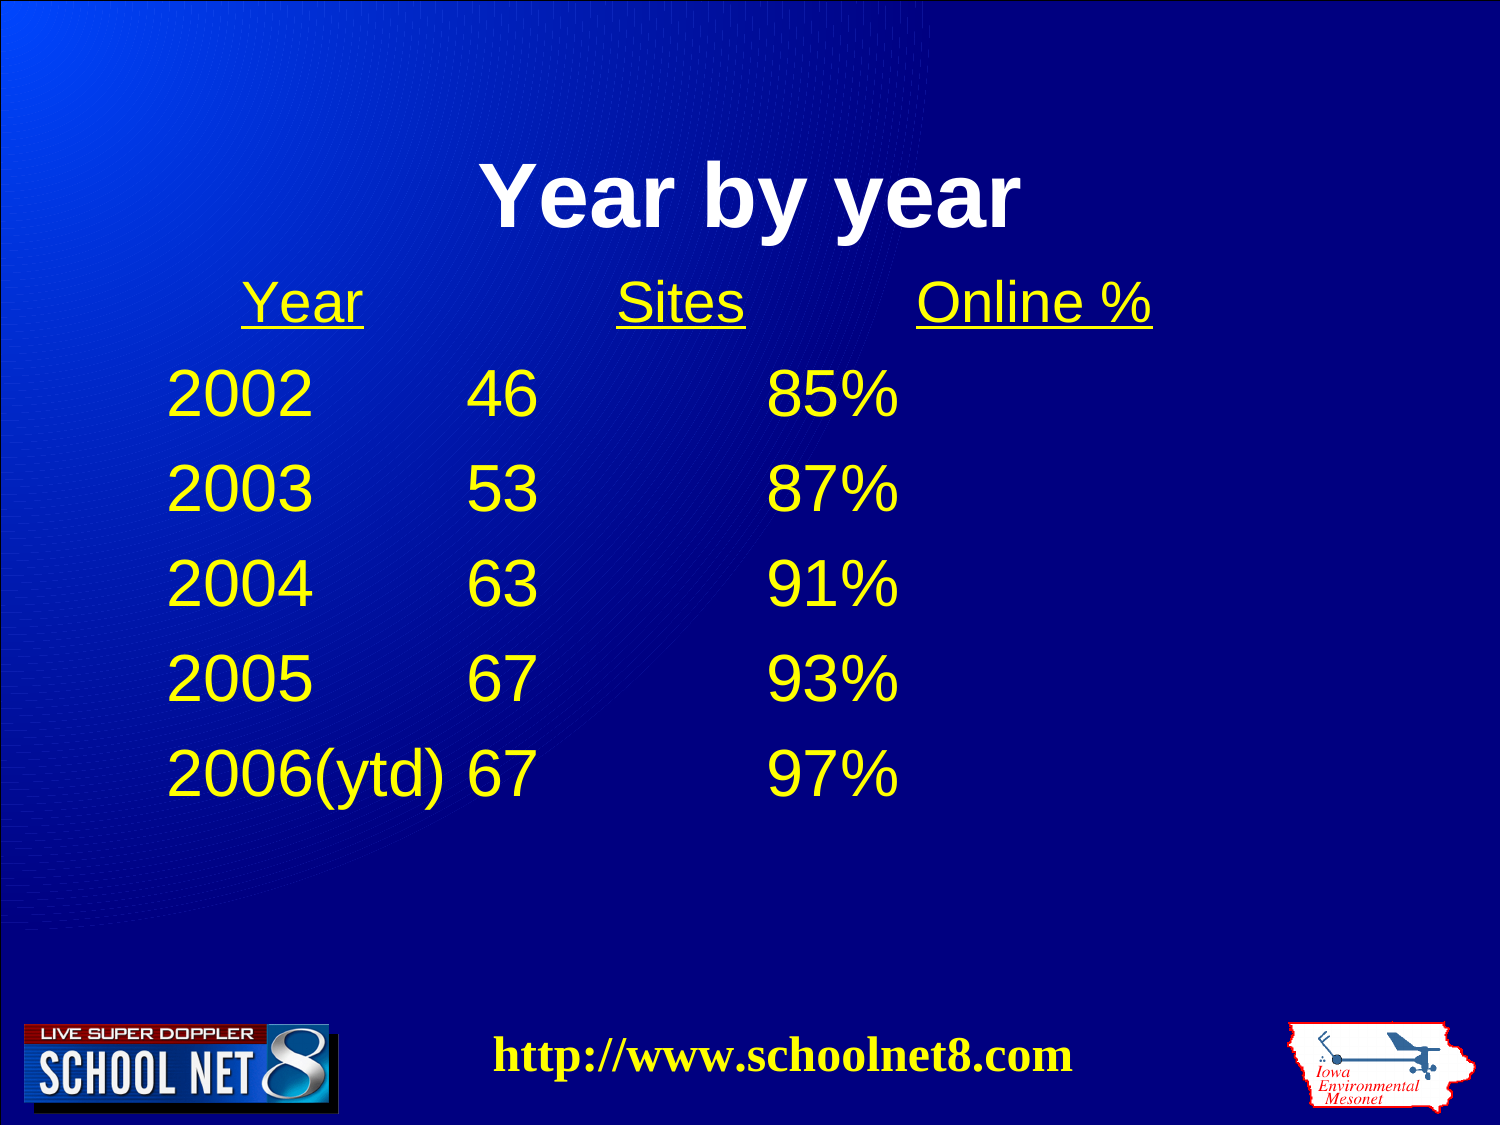

# Year by year
Year		Sites		Online %
2002		46		85%
2003		53		87%
2004		63		91%
2005		67		93%
2006(ytd)	67		97%